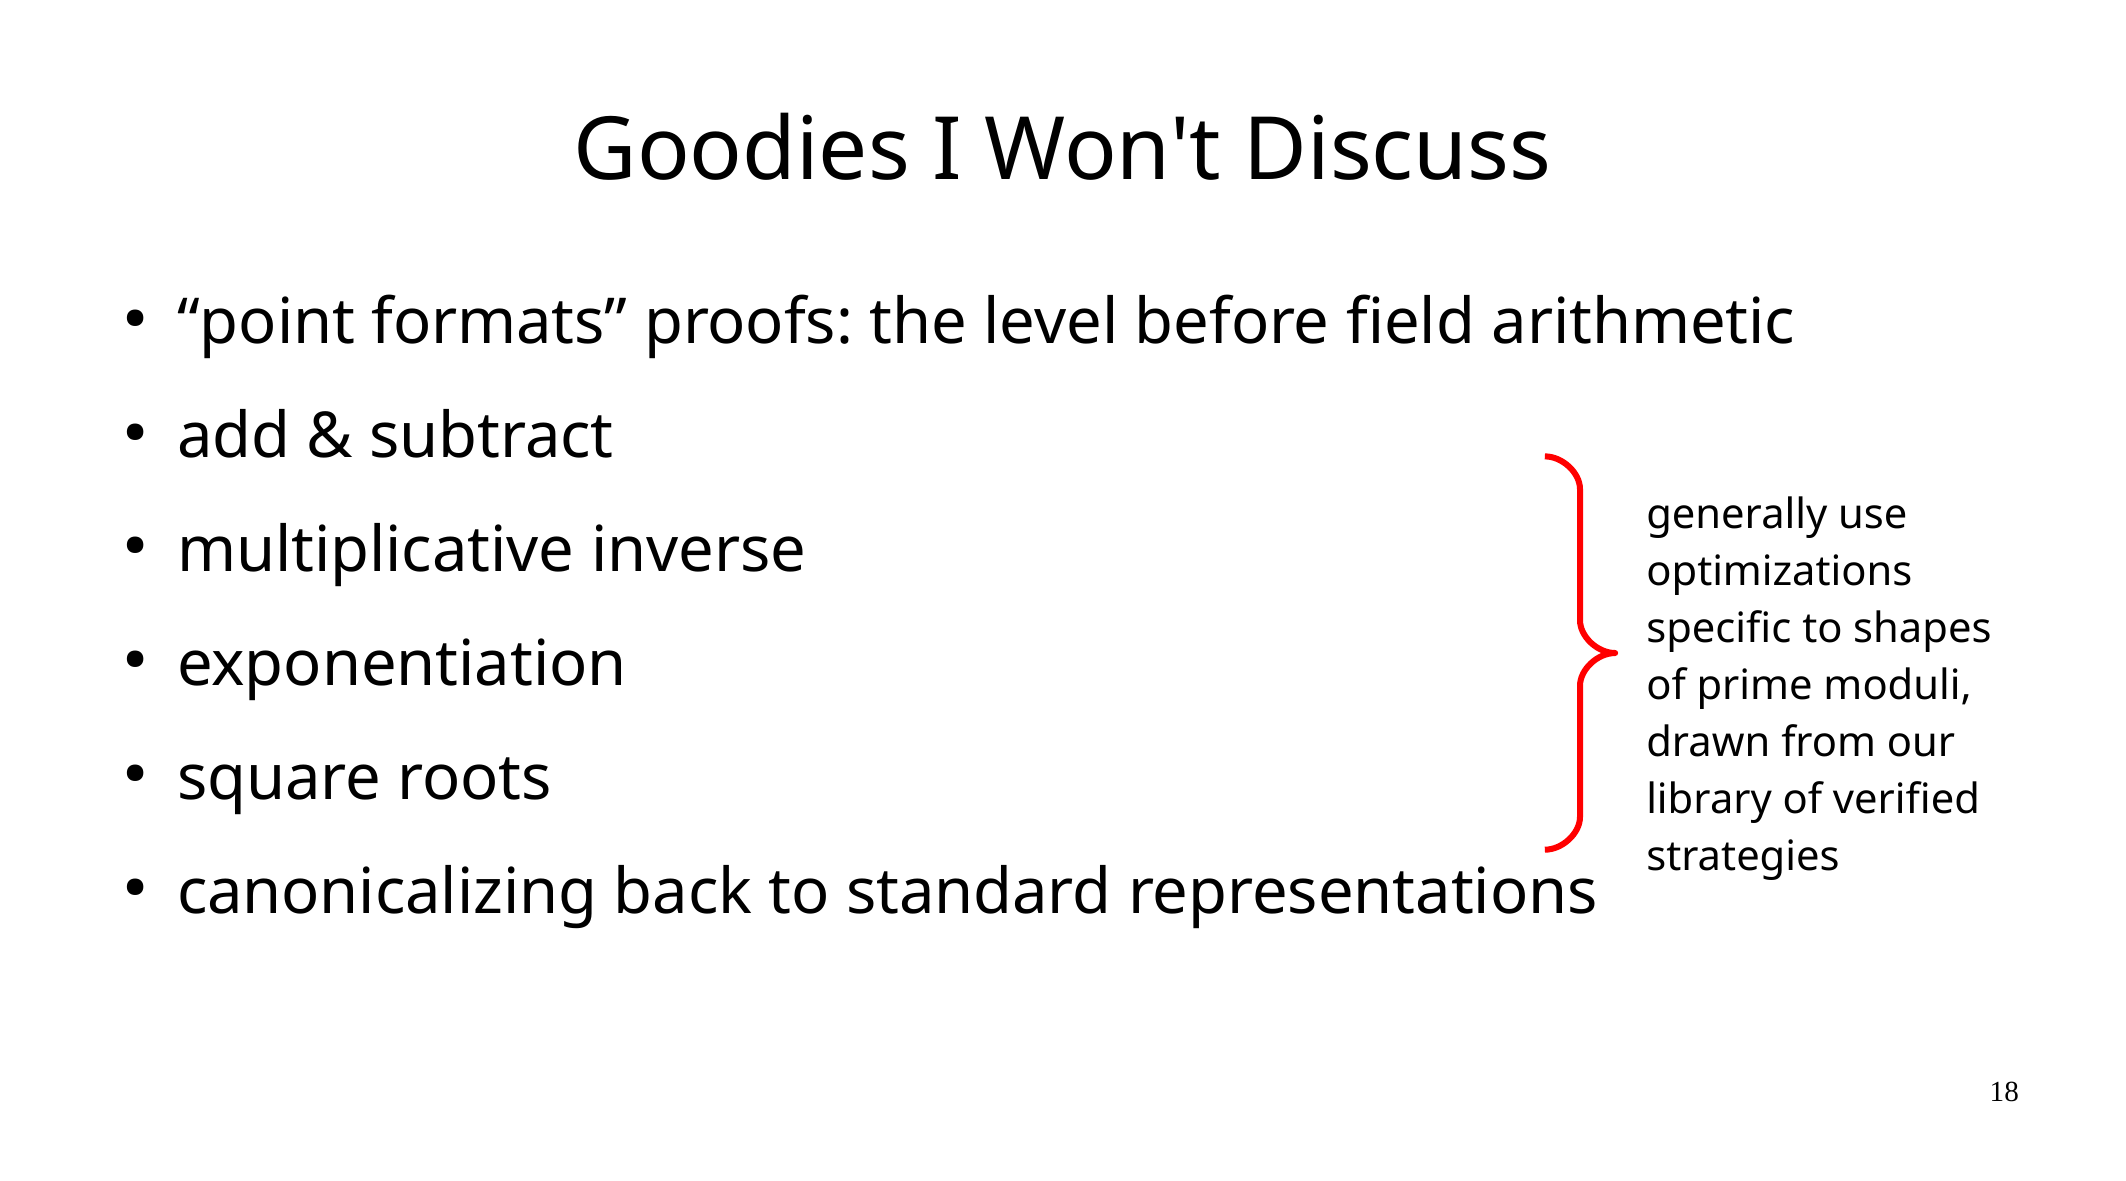

# Goodies I Won't Discuss
“point formats” proofs: the level before field arithmetic
add & subtract
multiplicative inverse
exponentiation
square roots
canonicalizing back to standard representations
generally use optimizations specific to shapes of prime moduli, drawn from our library of verified strategies
18